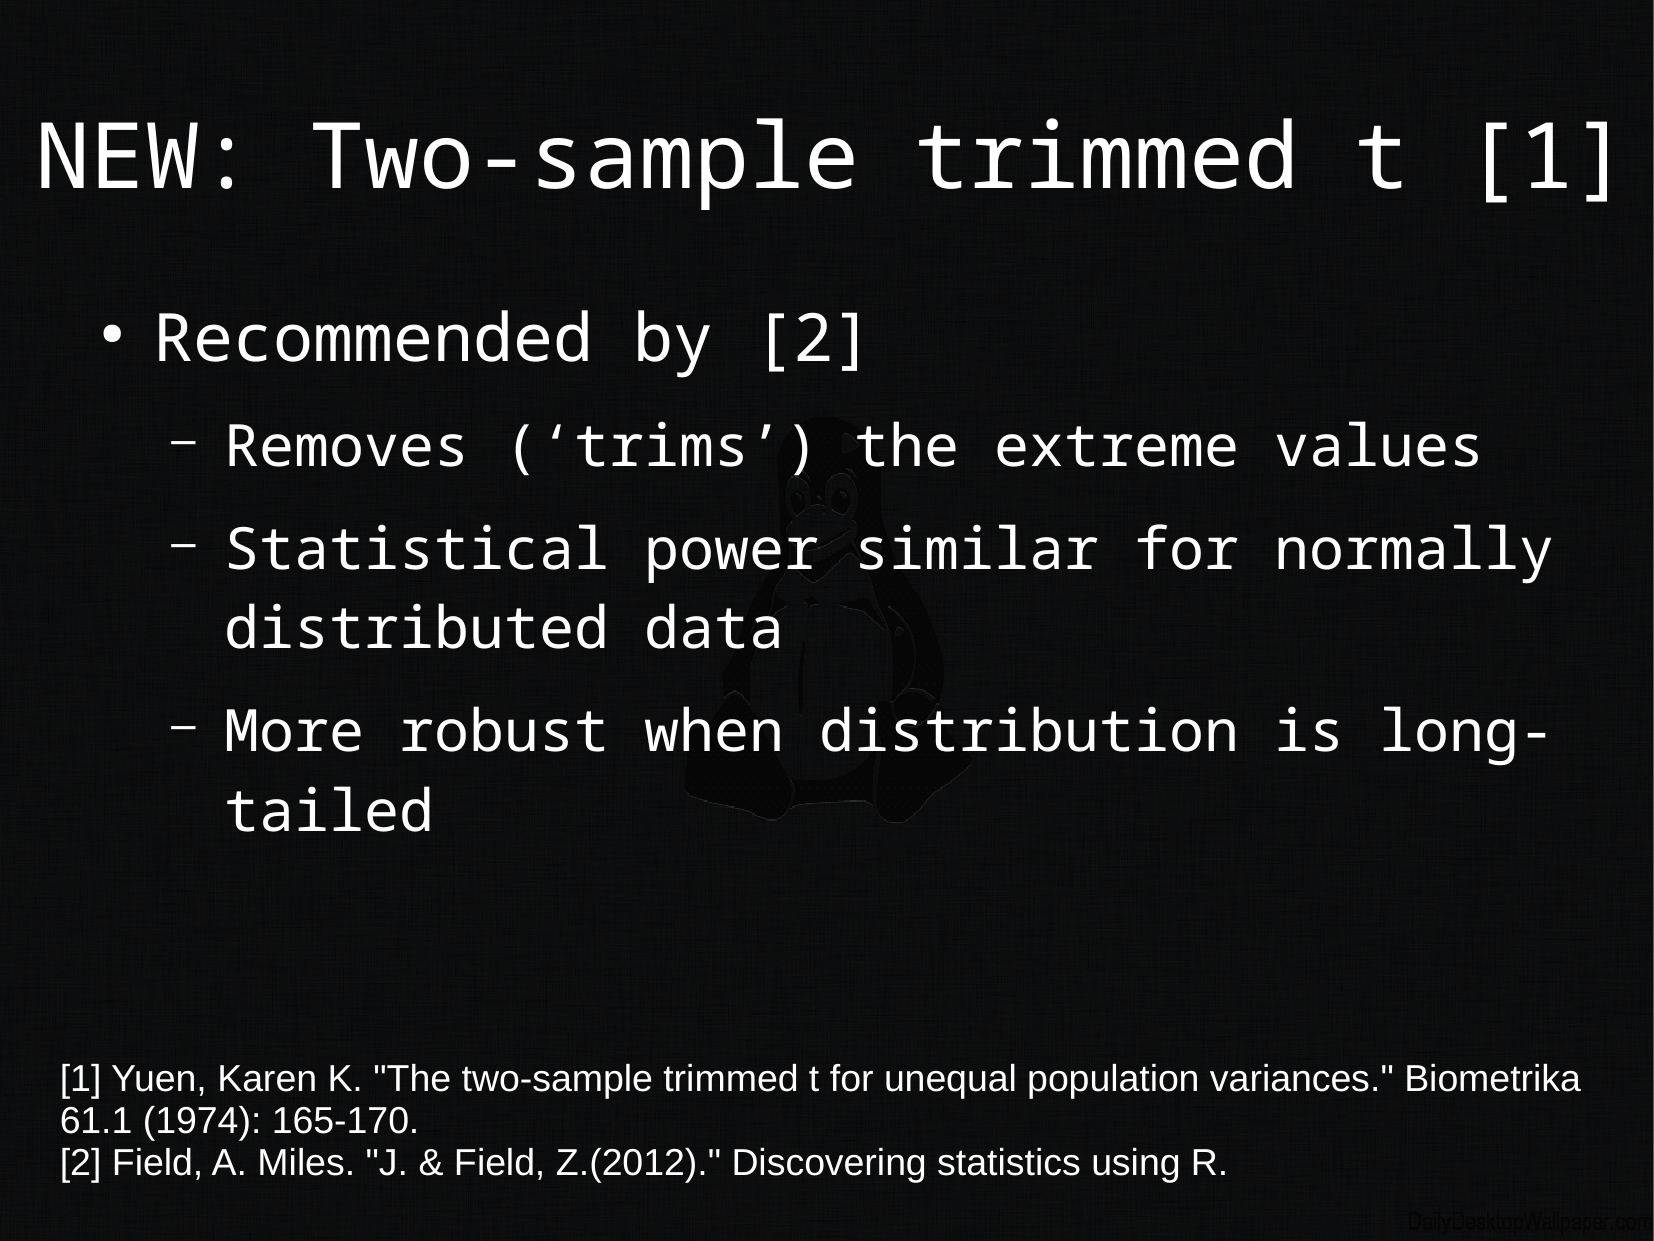

# NEW: Two-sample trimmed t [1]
Recommended by [2]
Removes (‘trims’) the extreme values
Statistical power similar for normally distributed data
More robust when distribution is long-tailed
[1] Yuen, Karen K. "The two-sample trimmed t for unequal population variances." Biometrika 61.1 (1974): 165-170.
[2] Field, A. Miles. "J. & Field, Z.(2012)." Discovering statistics using R.